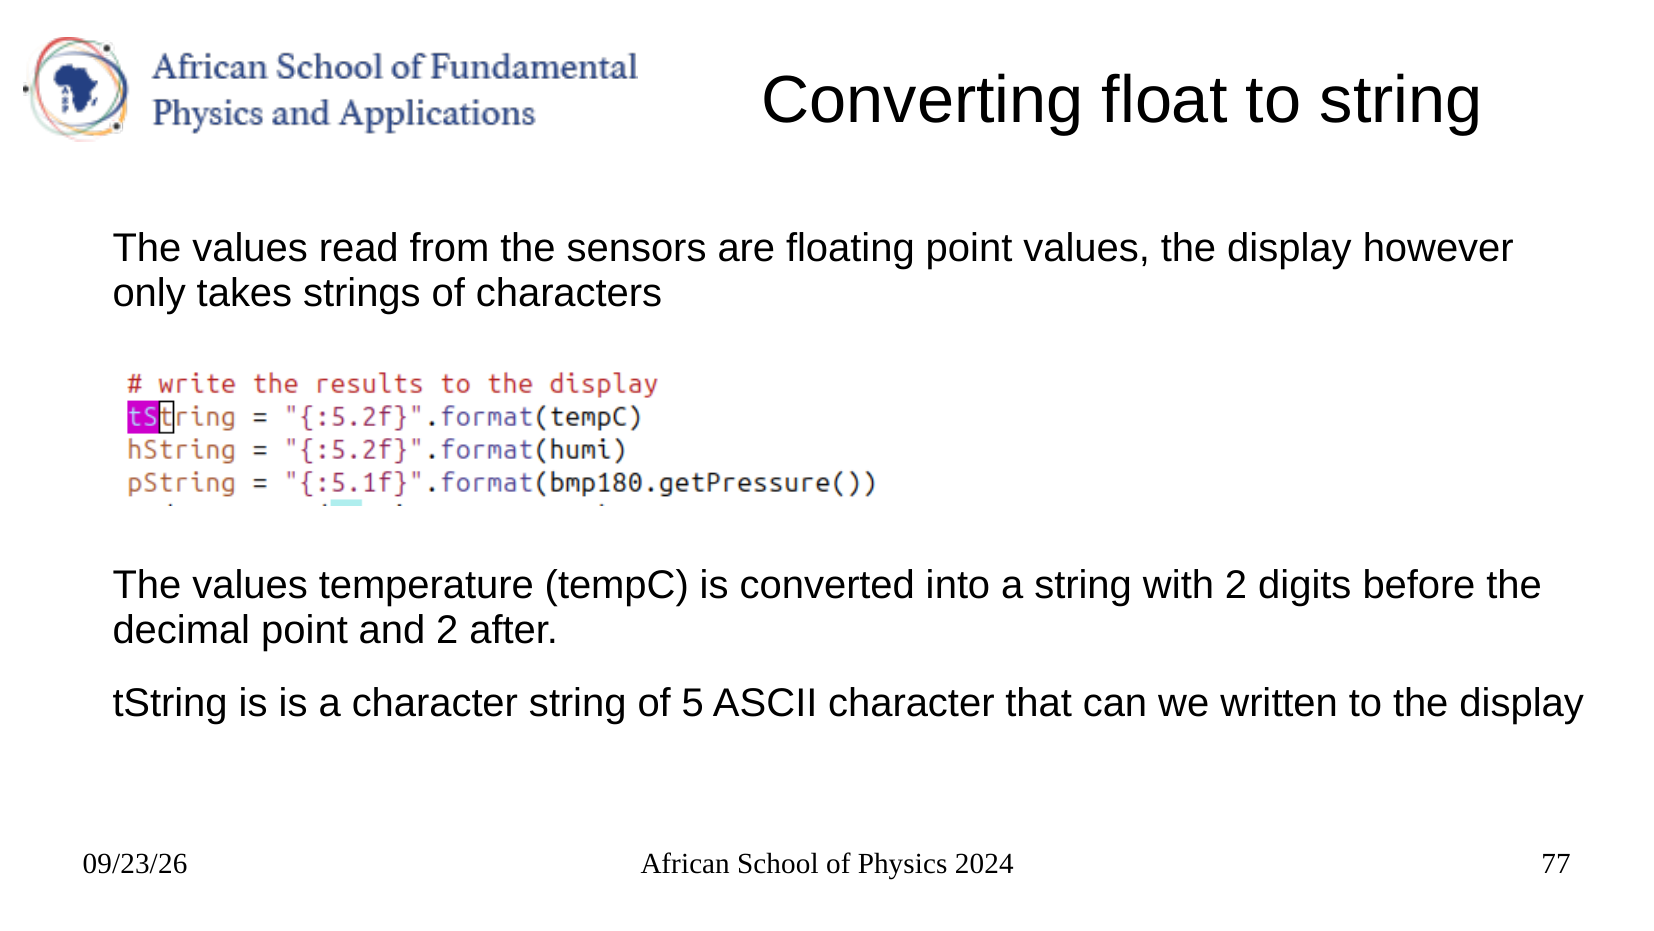

# Converting float to string
The values read from the sensors are floating point values, the display however only takes strings of characters
The values temperature (tempC) is converted into a string with 2 digits before the decimal point and 2 after.
tString is is a character string of 5 ASCII character that can we written to the display
African School of Physics 2024
77